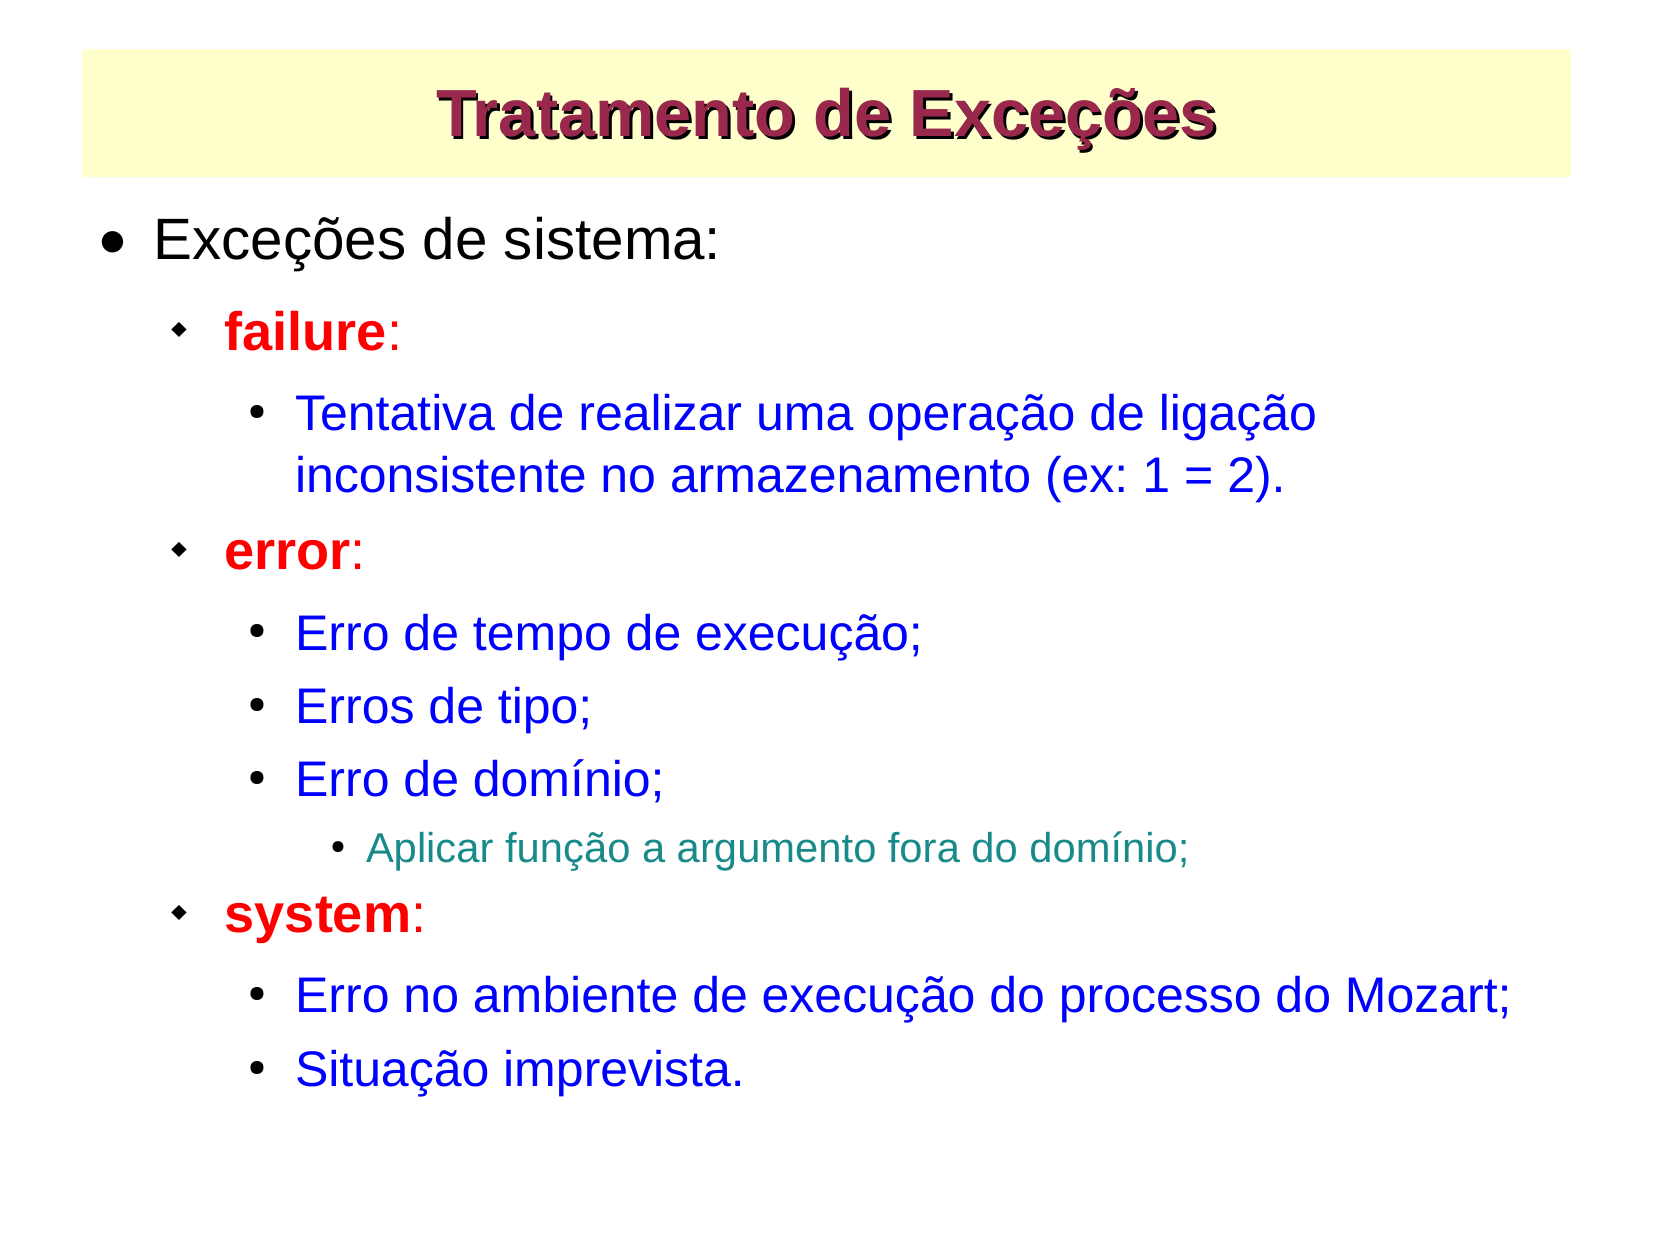

# Tratamento de Exceções
Exceções de sistema:
failure:
Tentativa de realizar uma operação de ligação inconsistente no armazenamento (ex: 1 = 2).
error:
Erro de tempo de execução;
Erros de tipo;
Erro de domínio;
Aplicar função a argumento fora do domínio;
system:
Erro no ambiente de execução do processo do Mozart;
Situação imprevista.